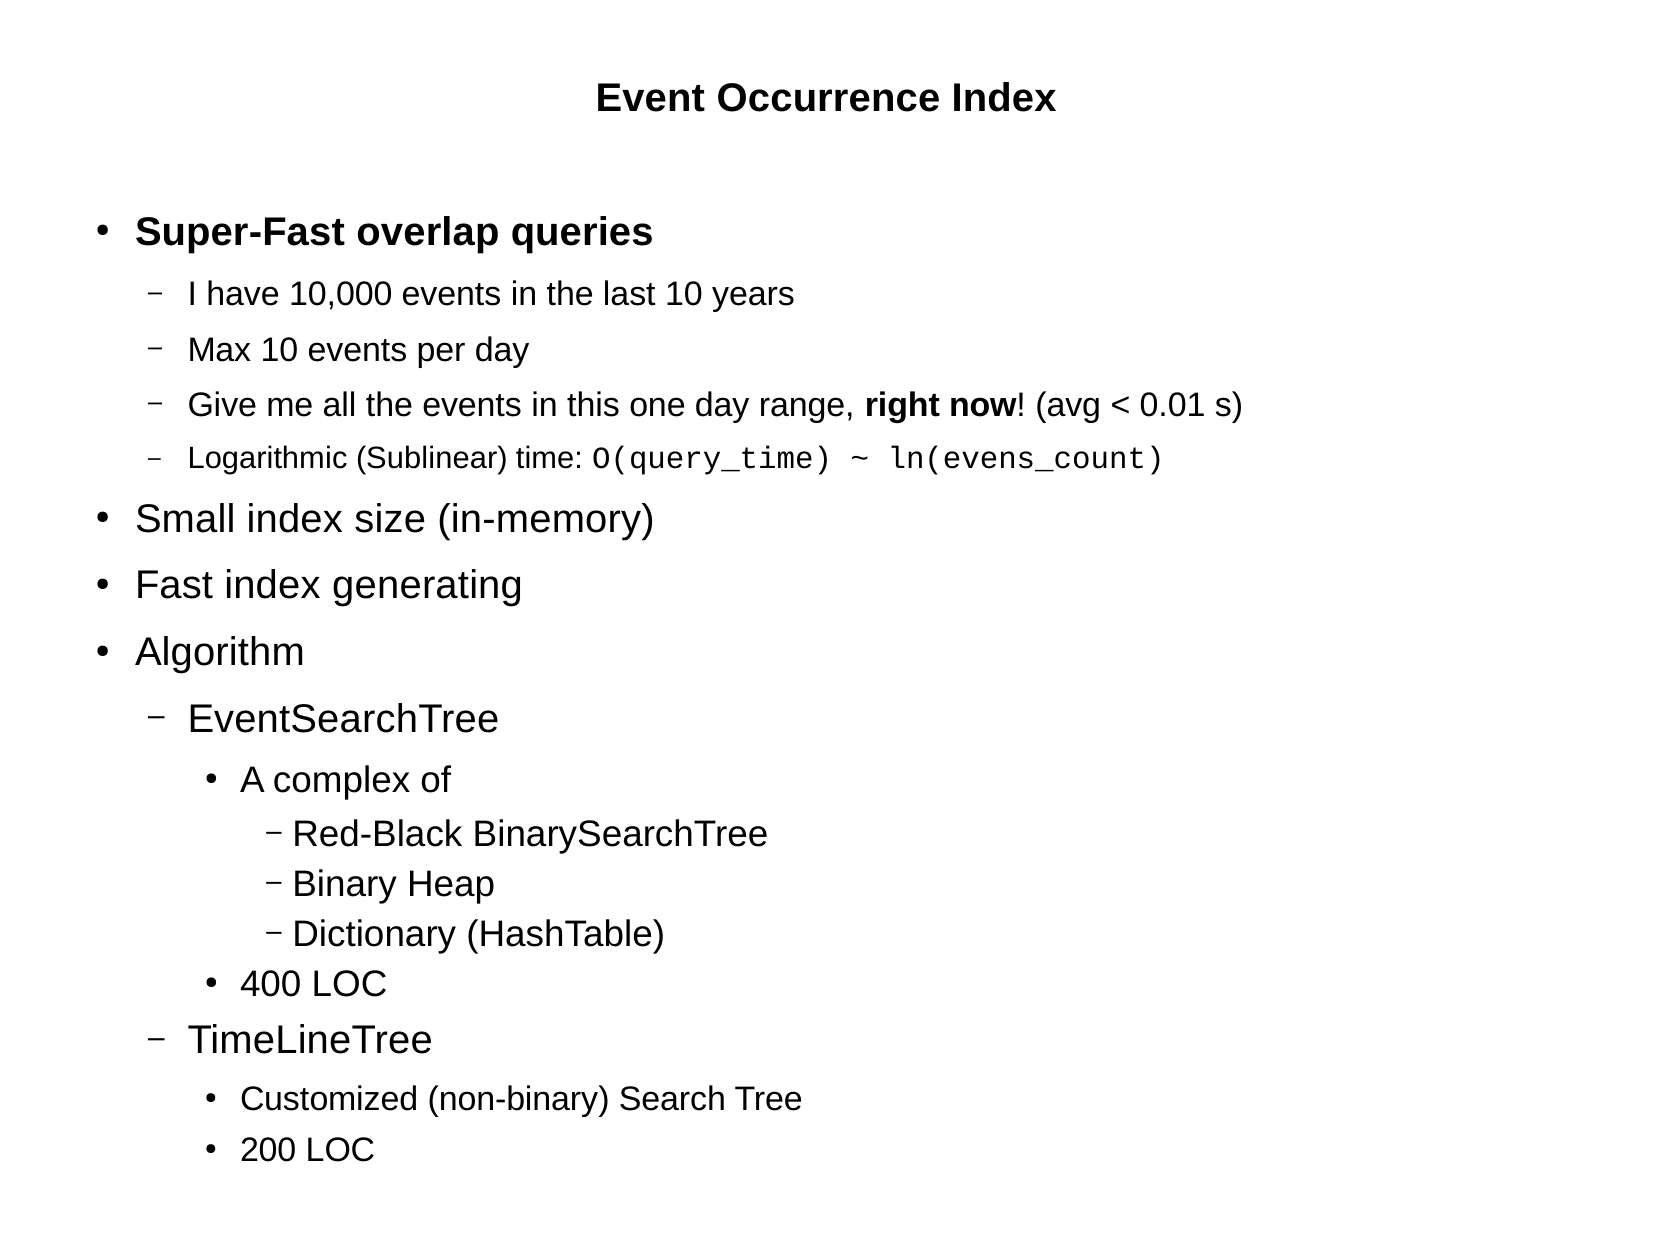

# Event Occurrence Index
Super-Fast overlap queries
I have 10,000 events in the last 10 years
Max 10 events per day
Give me all the events in this one day range, right now! (avg < 0.01 s)
Logarithmic (Sublinear) time: O(query_time) ~ ln(evens_count)
Small index size (in-memory)
Fast index generating
Algorithm
EventSearchTree
A complex of
Red-Black BinarySearchTree
Binary Heap
Dictionary (HashTable)
400 LOC
TimeLineTree
Customized (non-binary) Search Tree
200 LOC